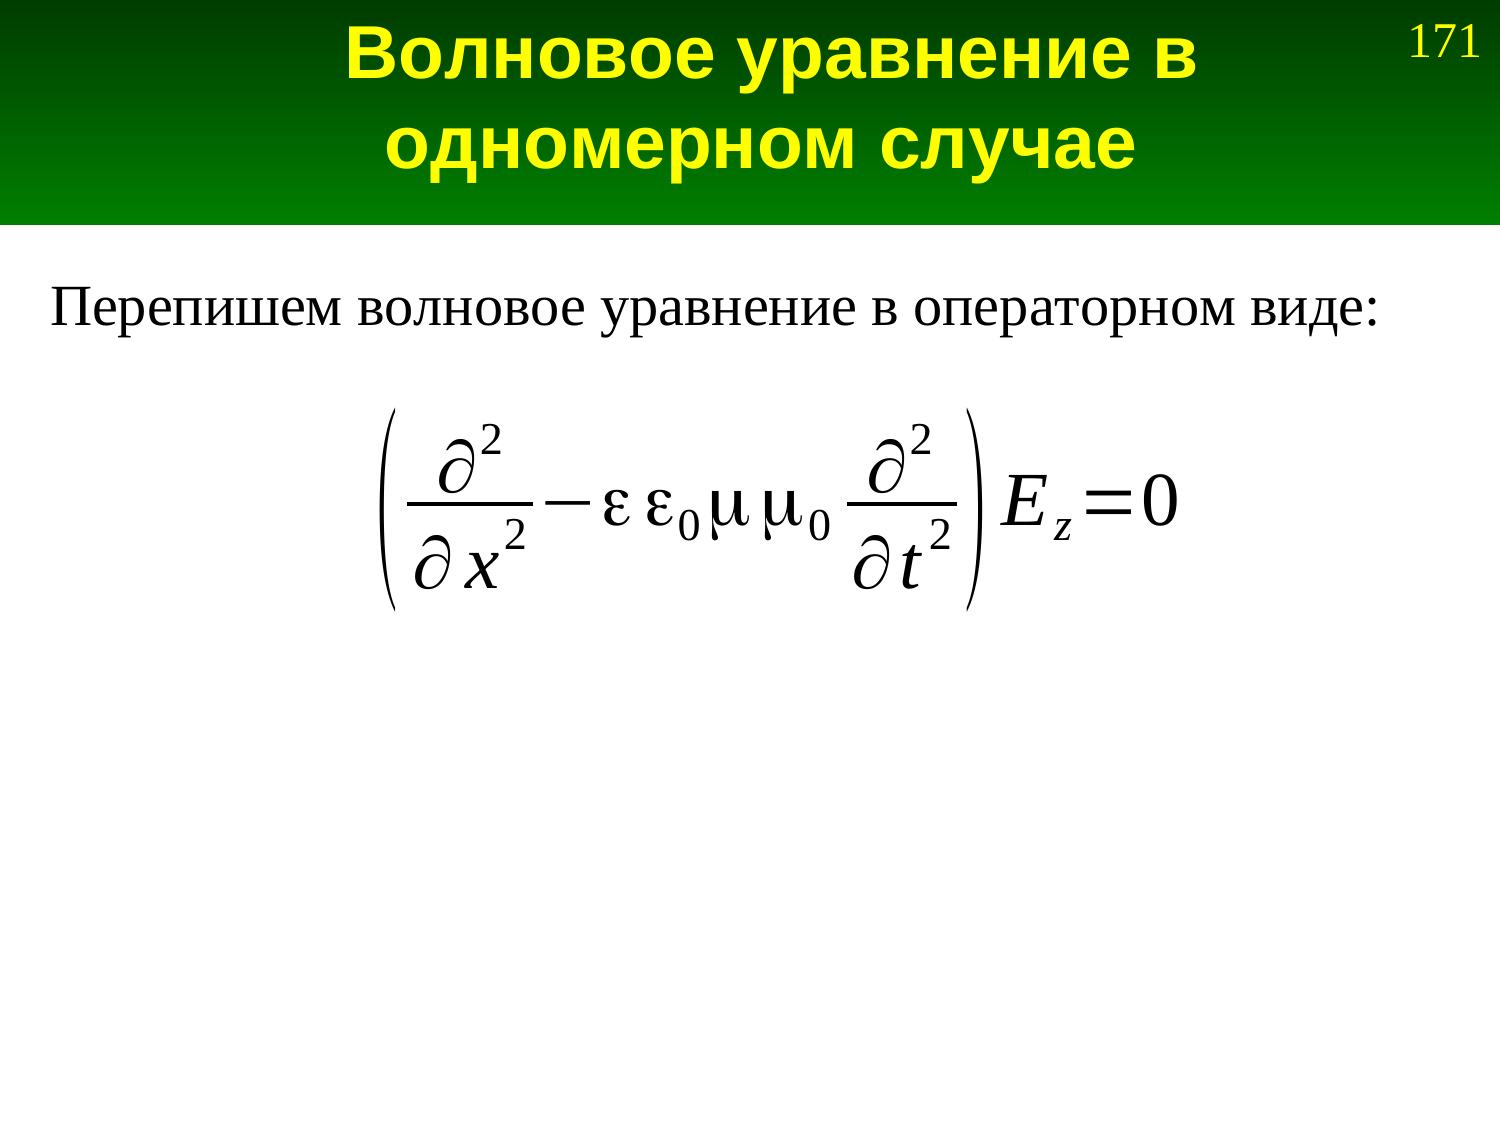

# Волновое уравнение в одномерном случае
Перепишем волновое уравнение в операторном виде: